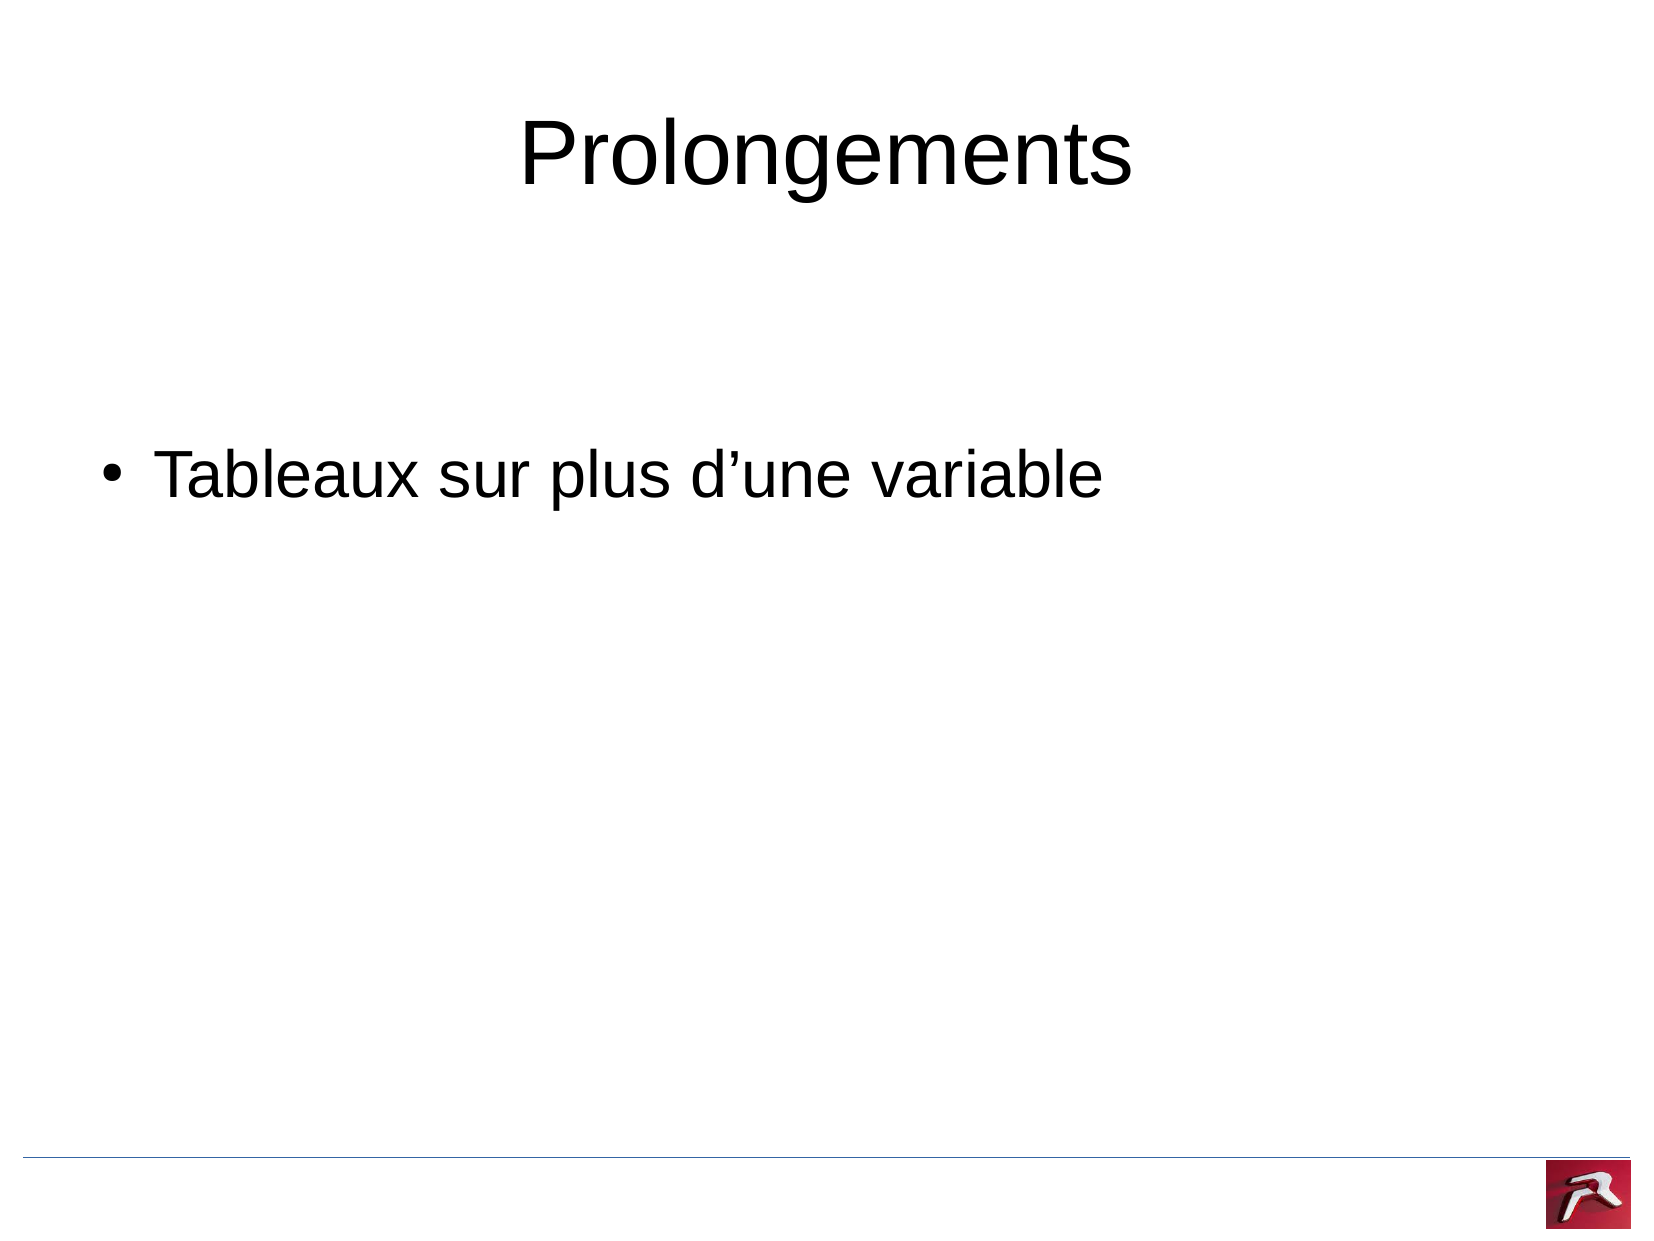

# Prolongements
Tableaux sur plus d’une variable